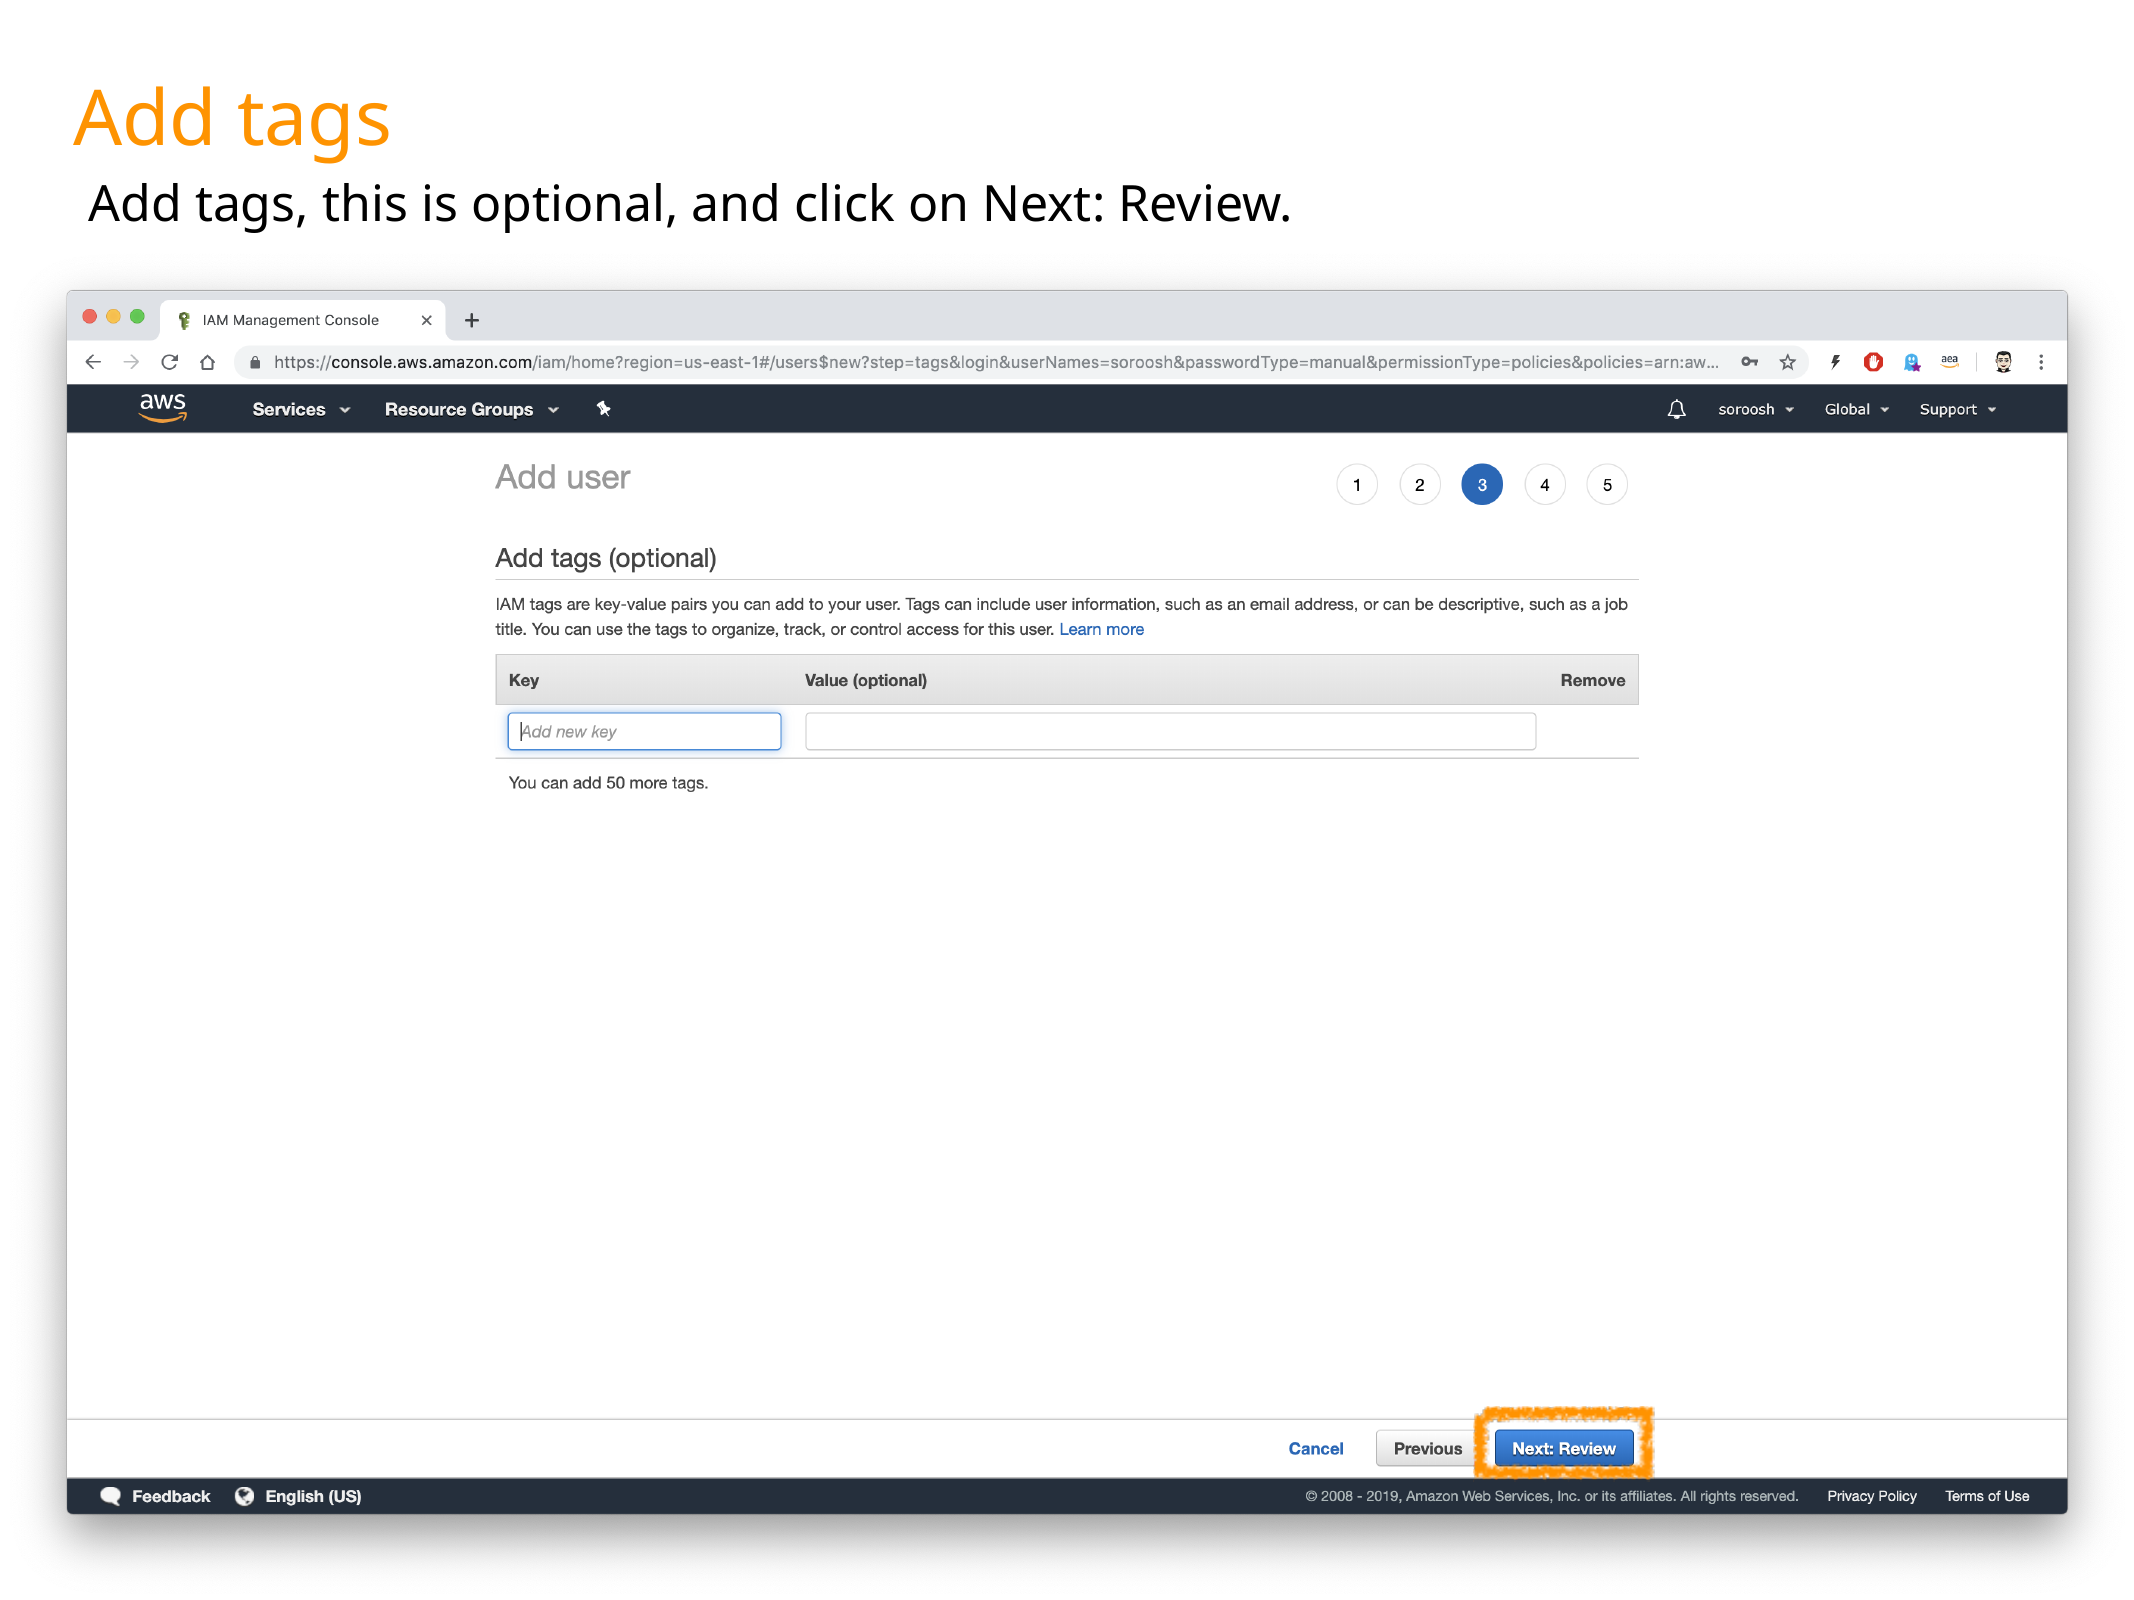

Add tags
Add tags, this is optional, and click on Next: Review.